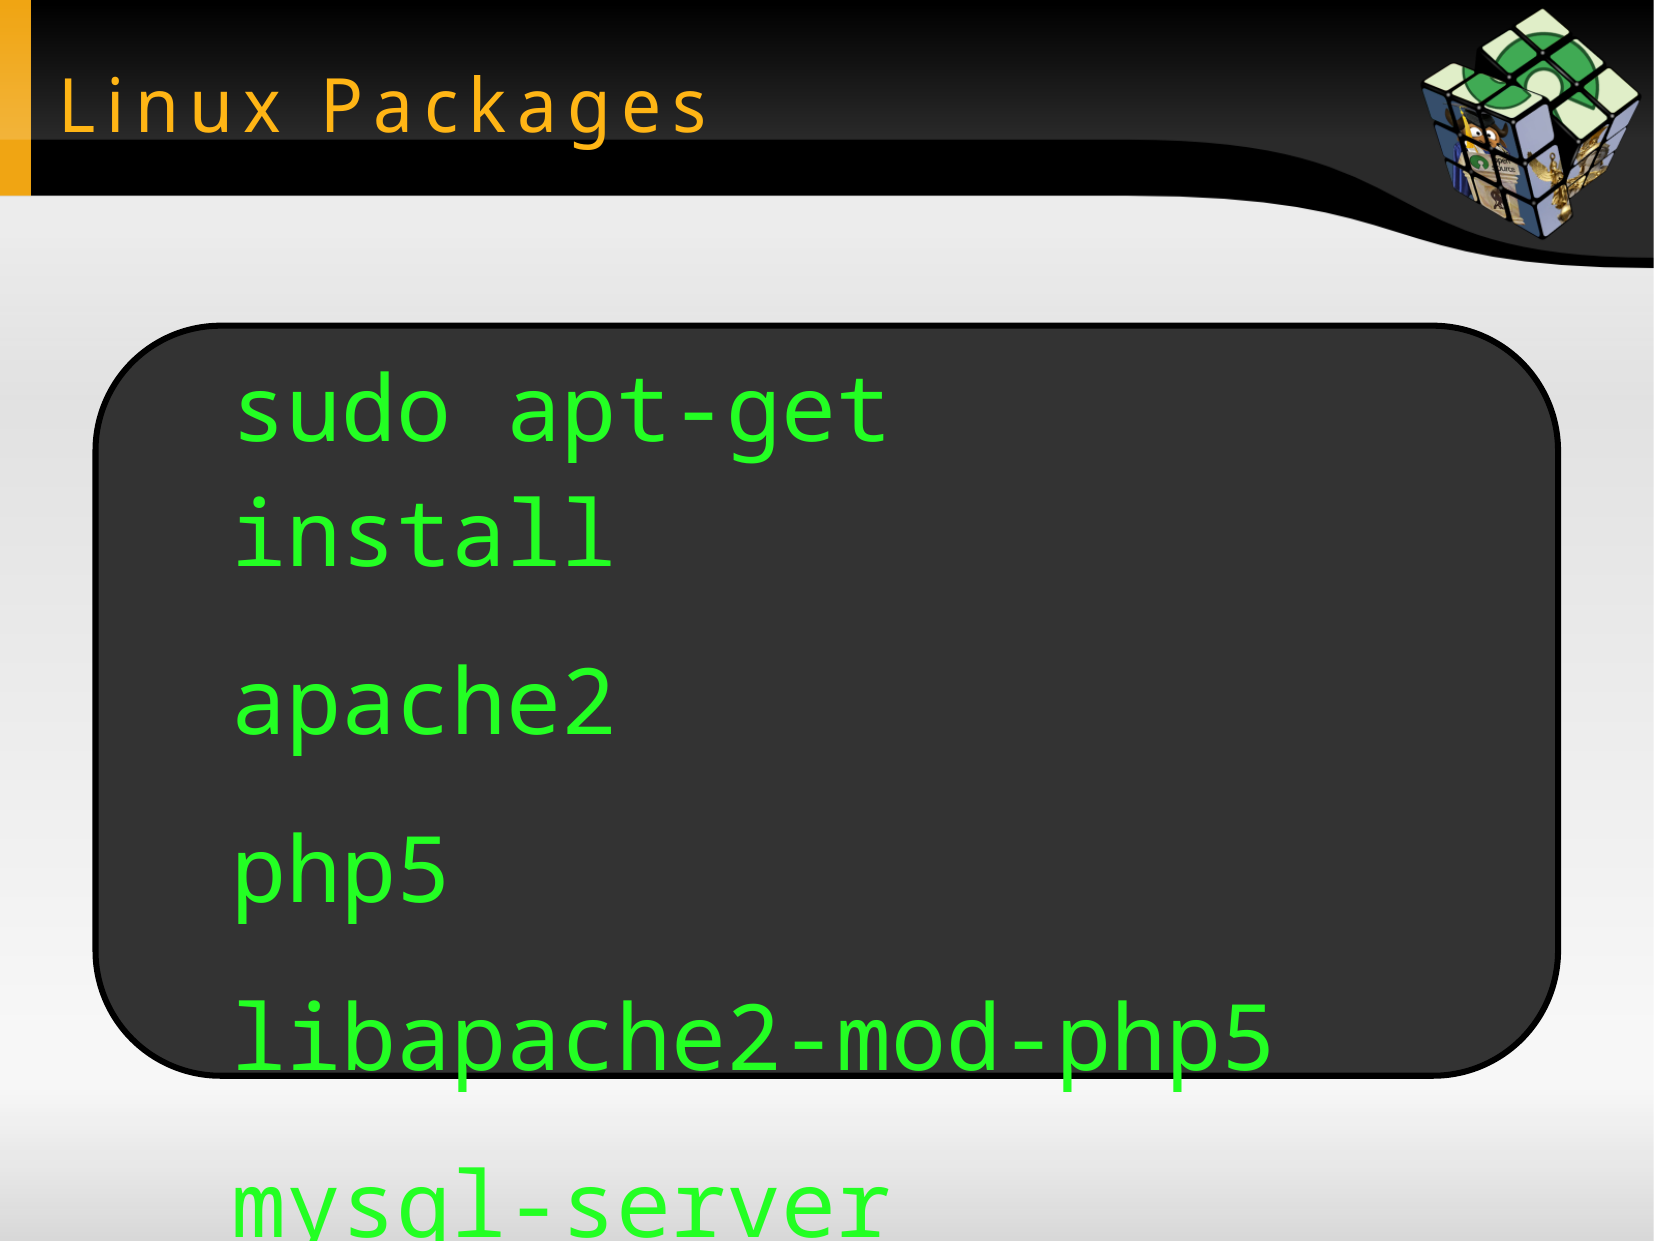

# Linux Packages
sudo apt-get install
apache2
php5
libapache2-mod-php5
mysql-server
phpmyadmin